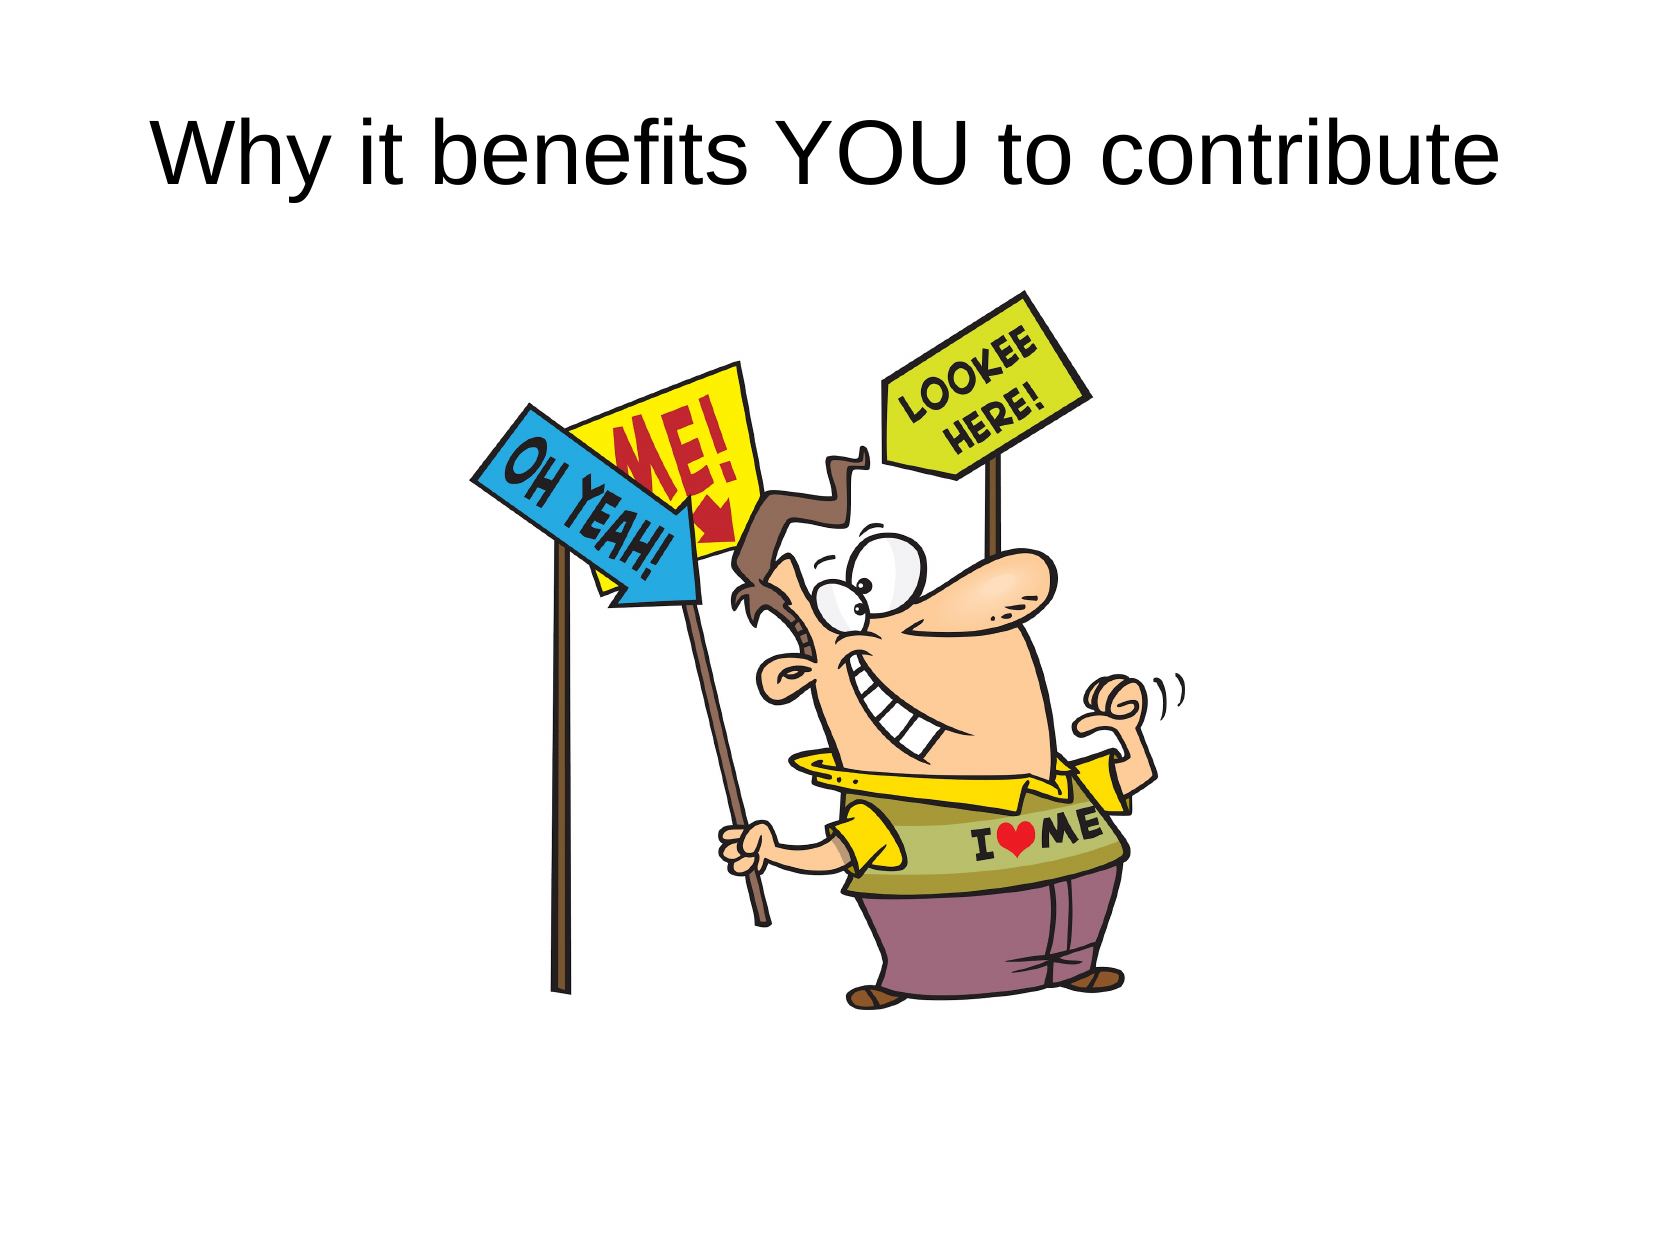

# Why it benefits YOU to contribute